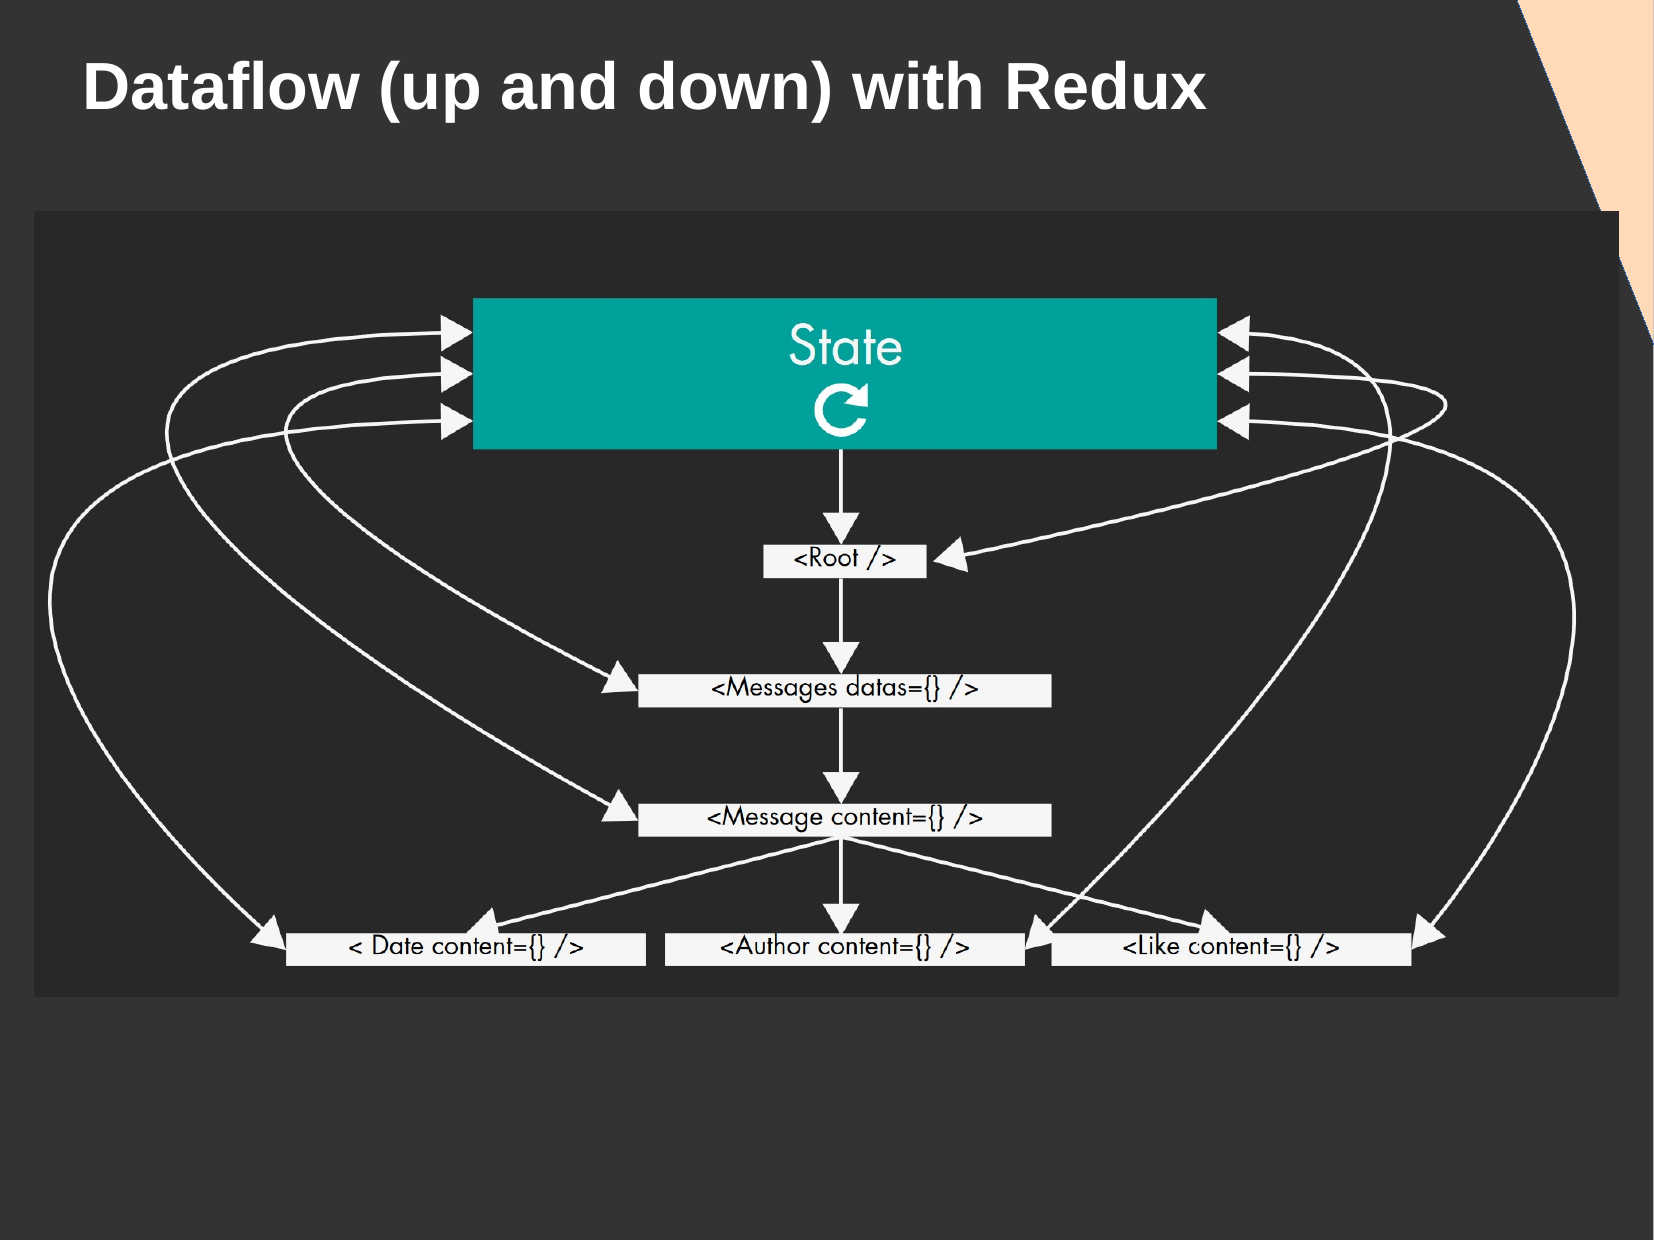

# Dataflow (up and down) with Redux